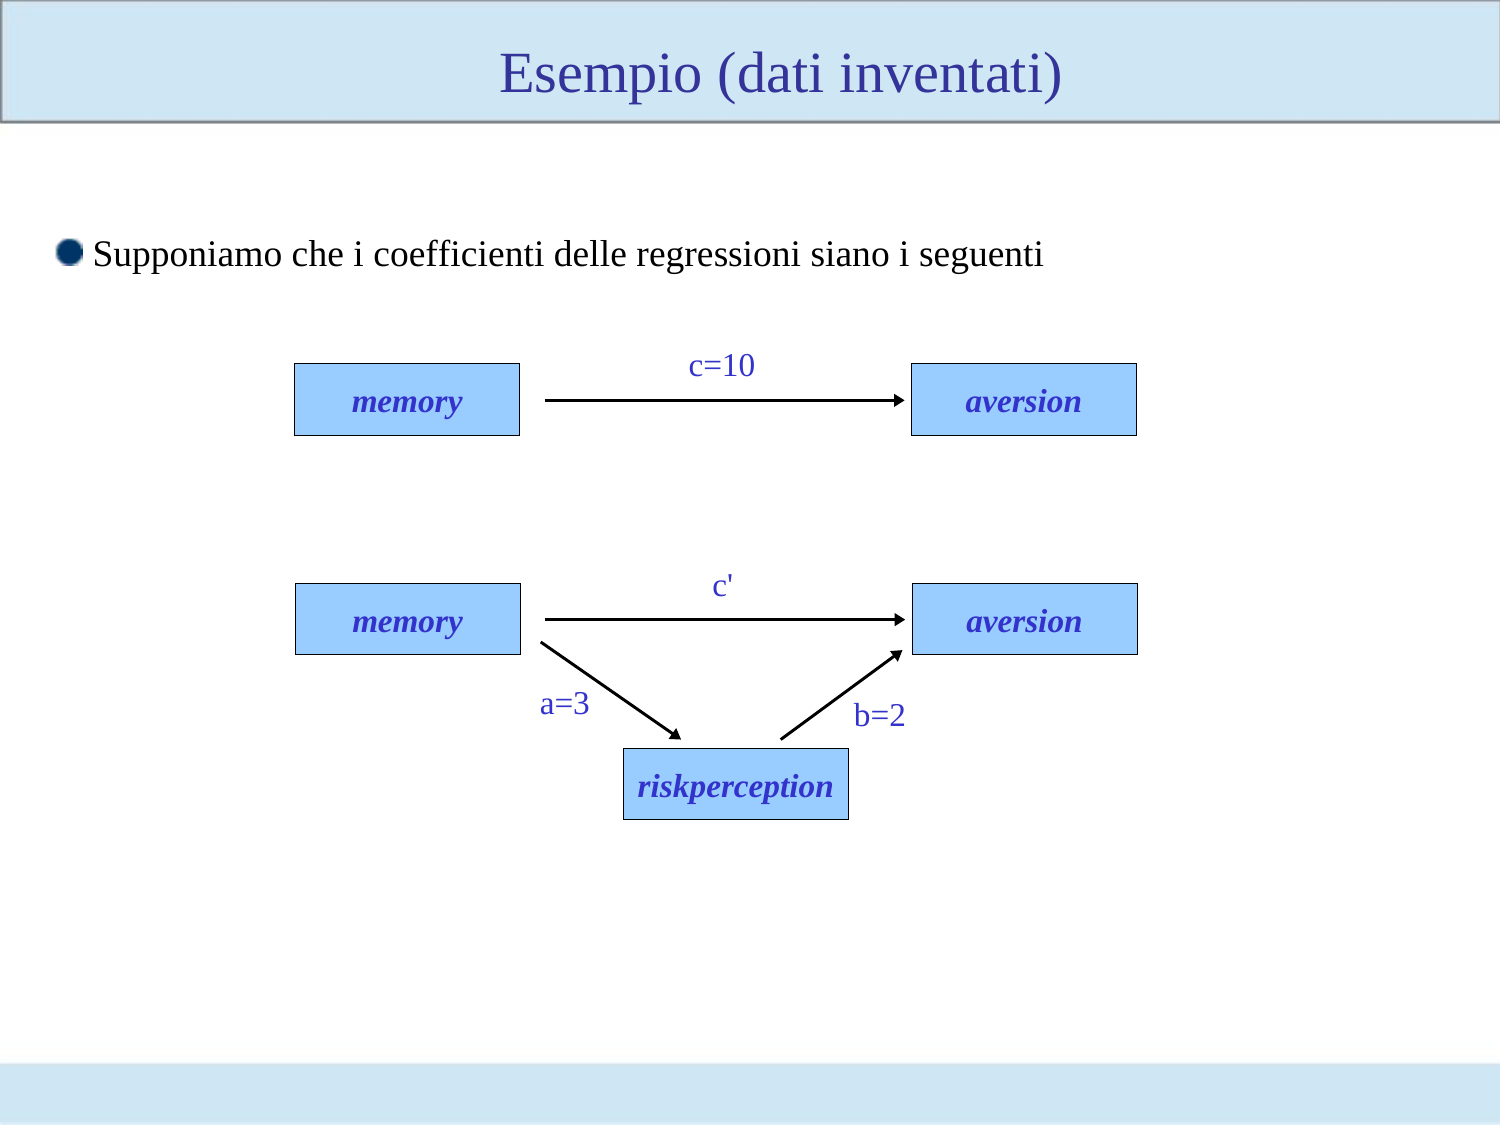

# Esempio (dati inventati)
 Supponiamo che i coefficienti delle regressioni siano i seguenti
c=10
memory
aversion
c'
memory
aversion
a=3
b=2
riskperception